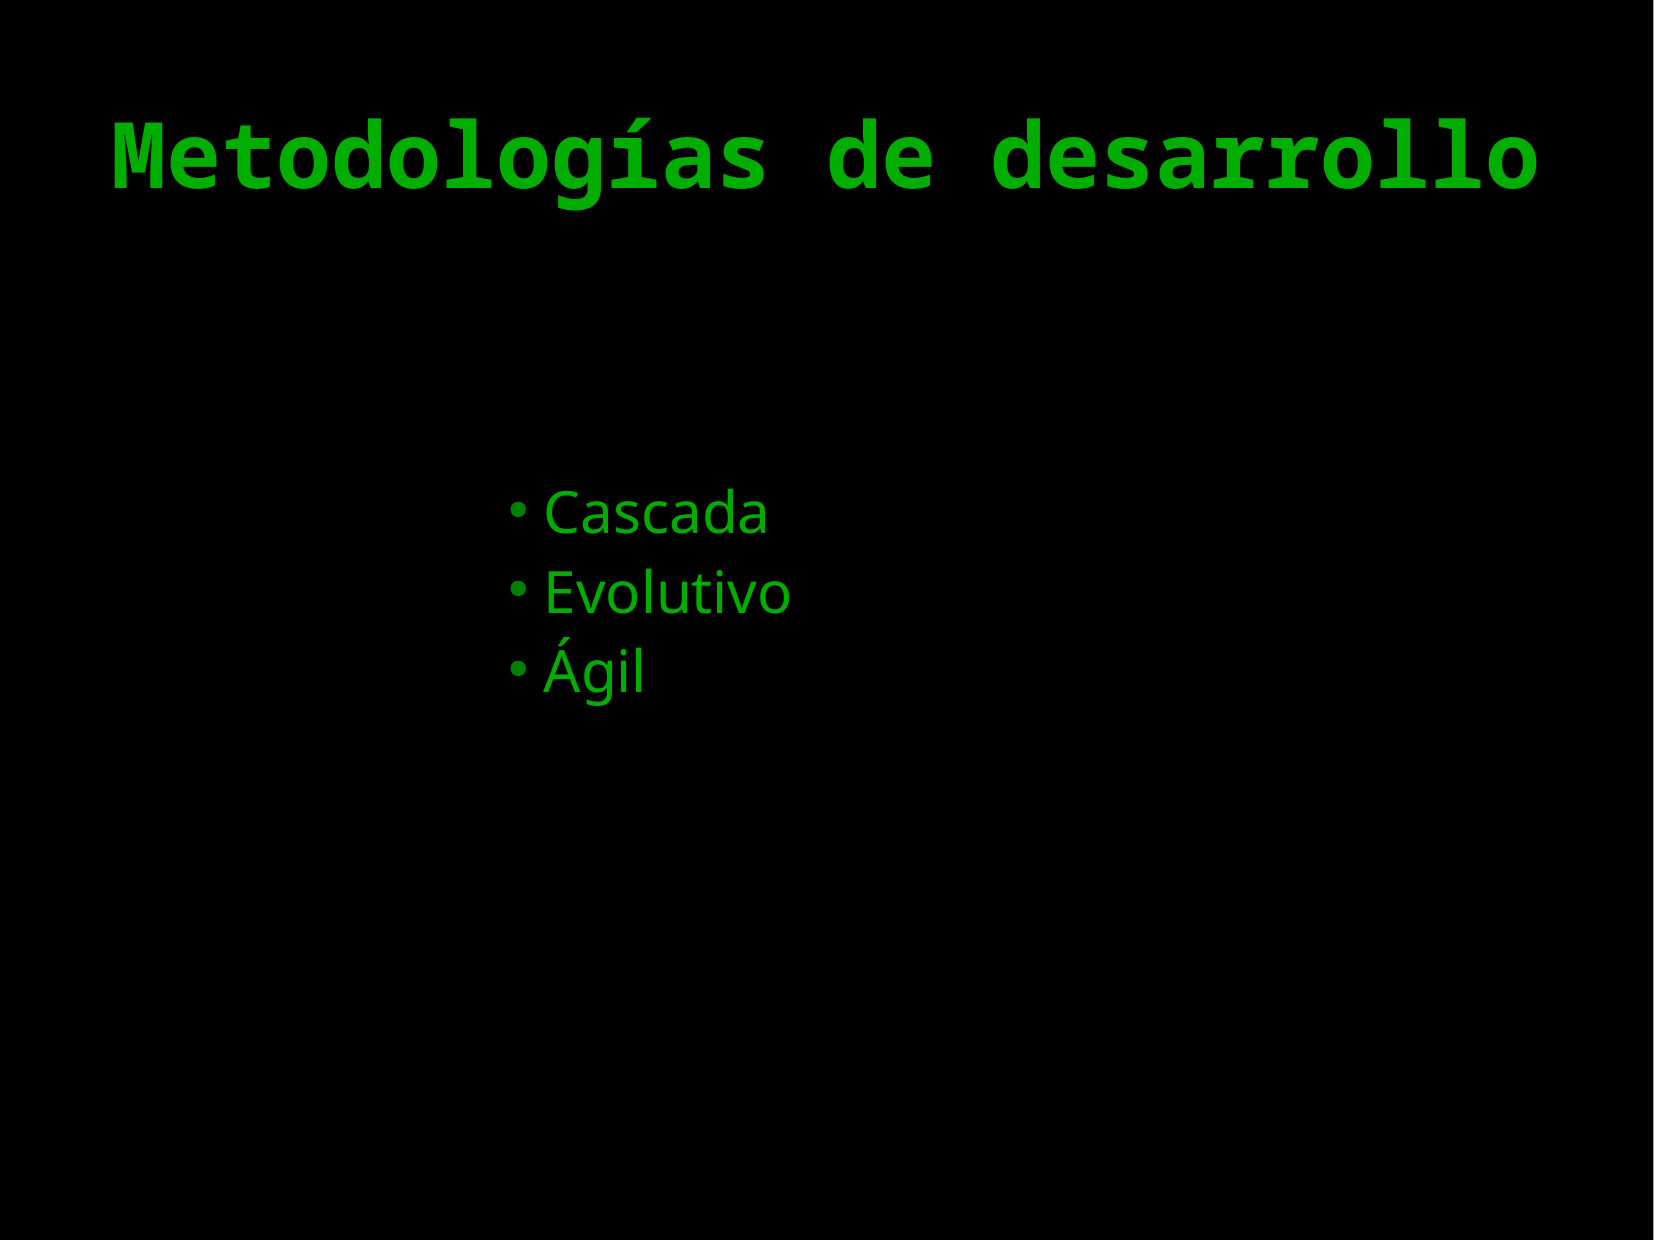

# Metodologías de desarrollo
 Cascada
 Evolutivo
 Ágil